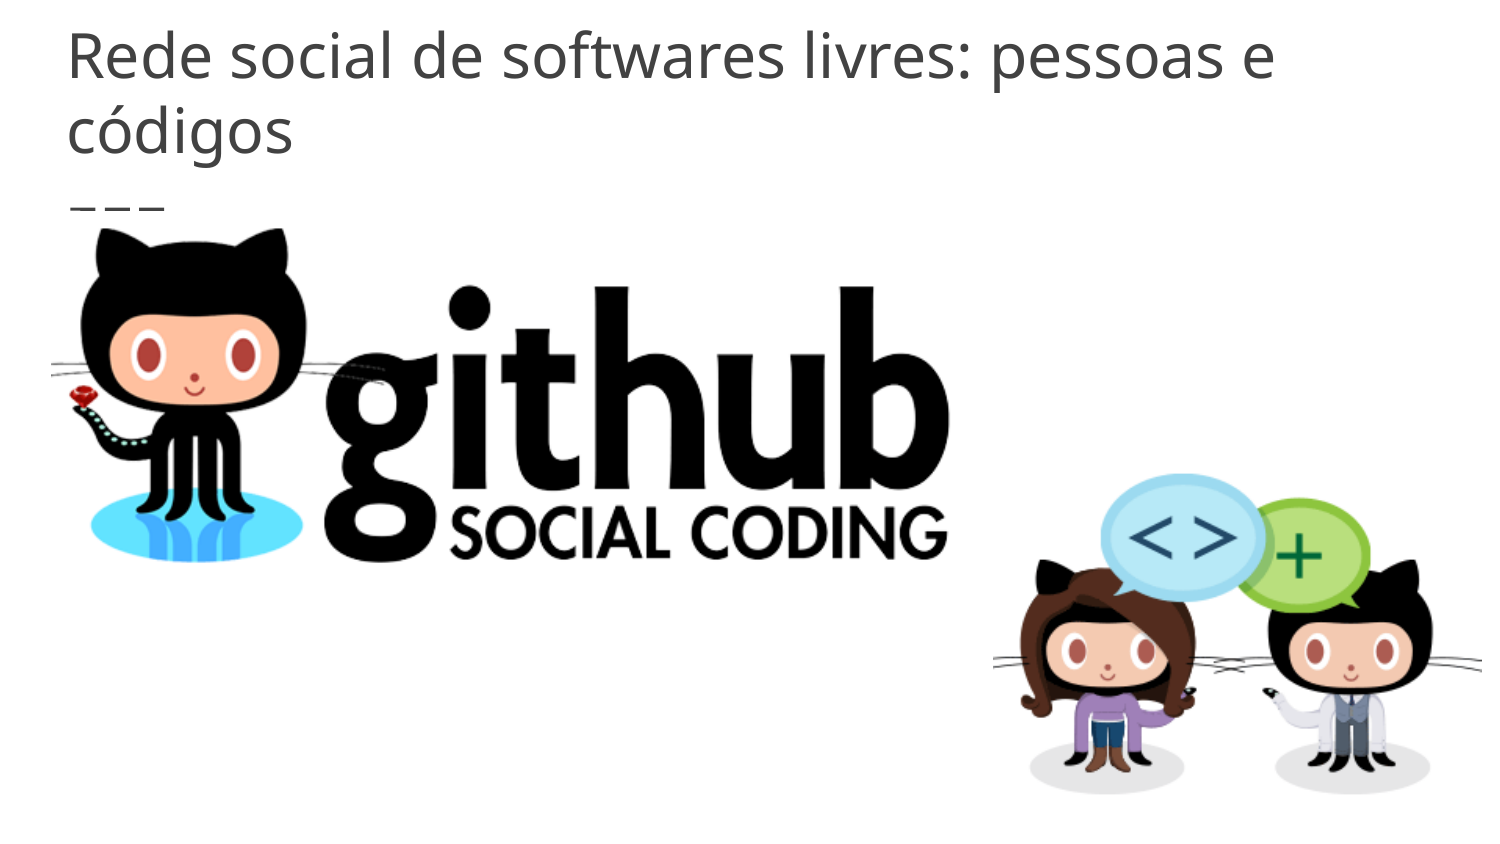

# Rede social de softwares livres: pessoas e códigos